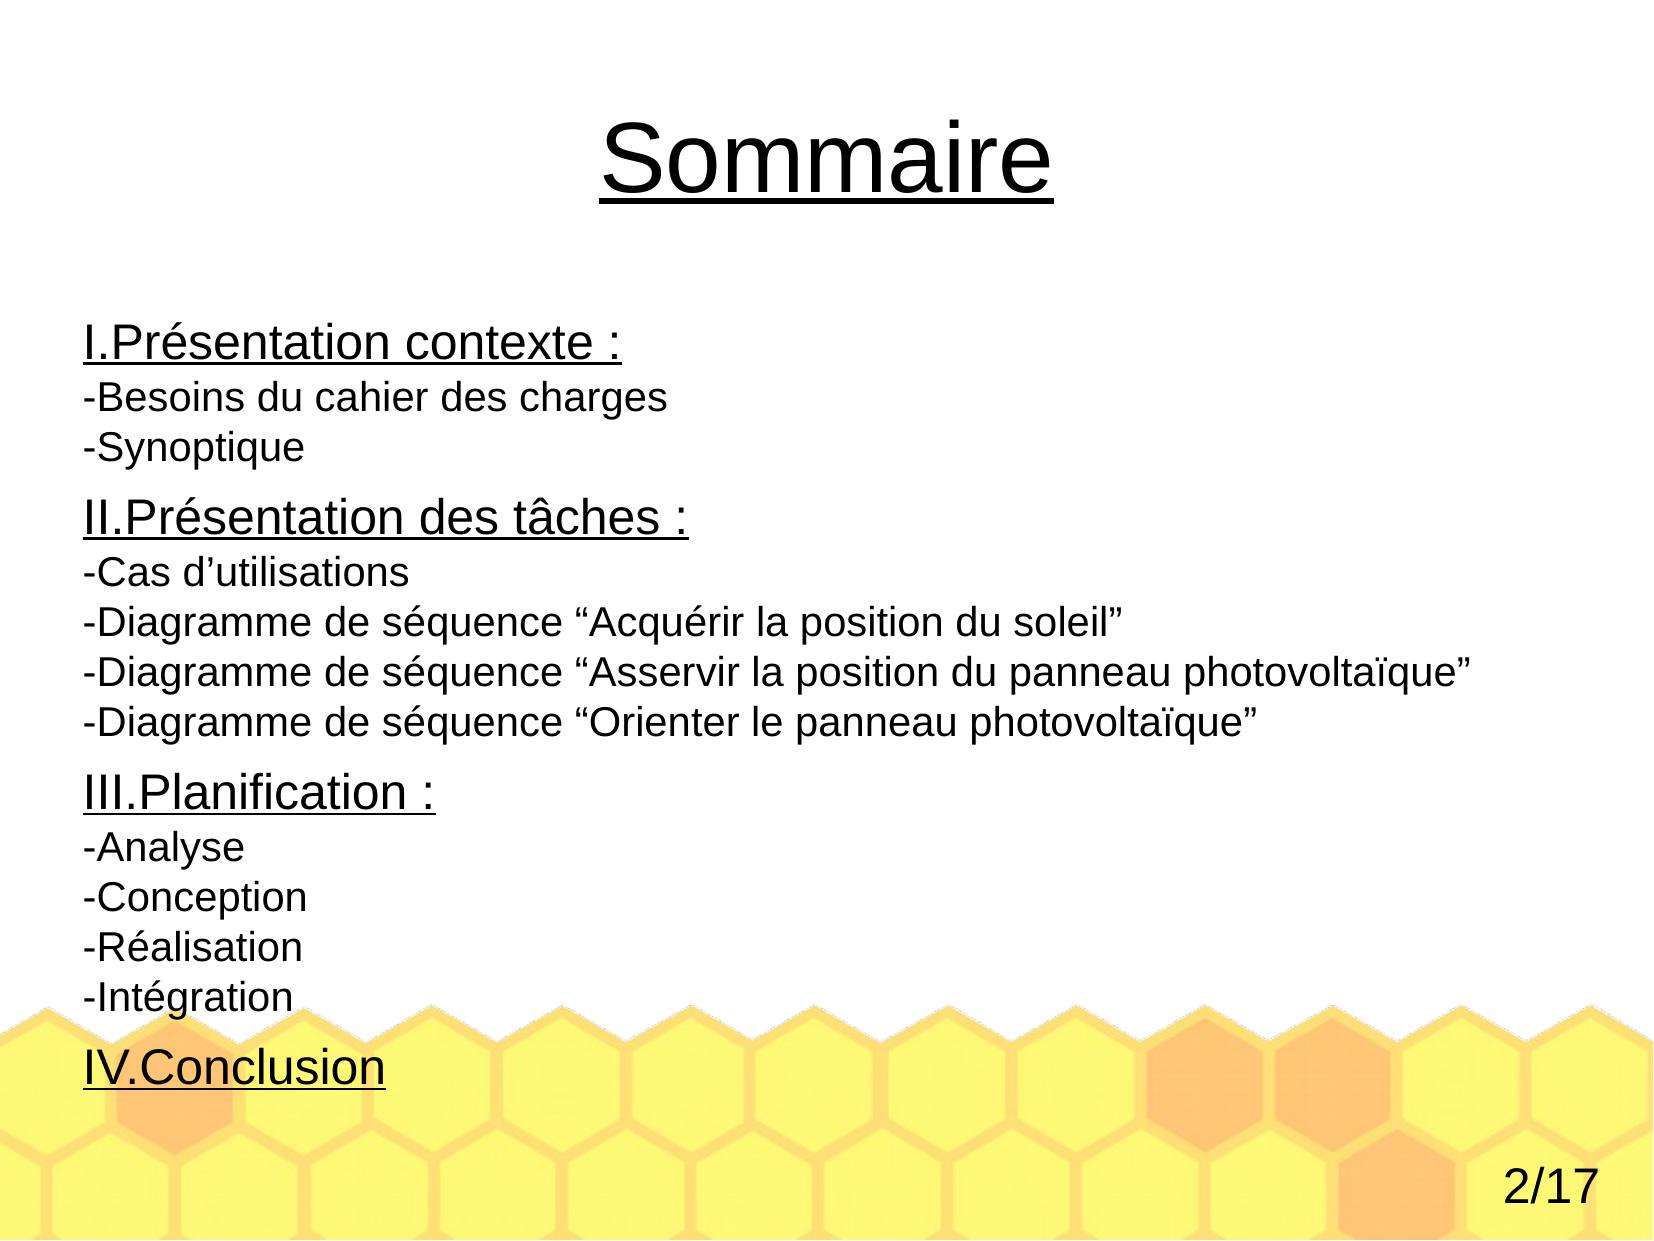

Sommaire
I.Présentation contexte :
-Besoins du cahier des charges
-Synoptique
II.Présentation des tâches :
-Cas d’utilisations
-Diagramme de séquence “Acquérir la position du soleil”
-Diagramme de séquence “Asservir la position du panneau photovoltaïque”
-Diagramme de séquence “Orienter le panneau photovoltaïque”
III.Planification :
-Analyse
-Conception
-Réalisation
-Intégration
IV.Conclusion